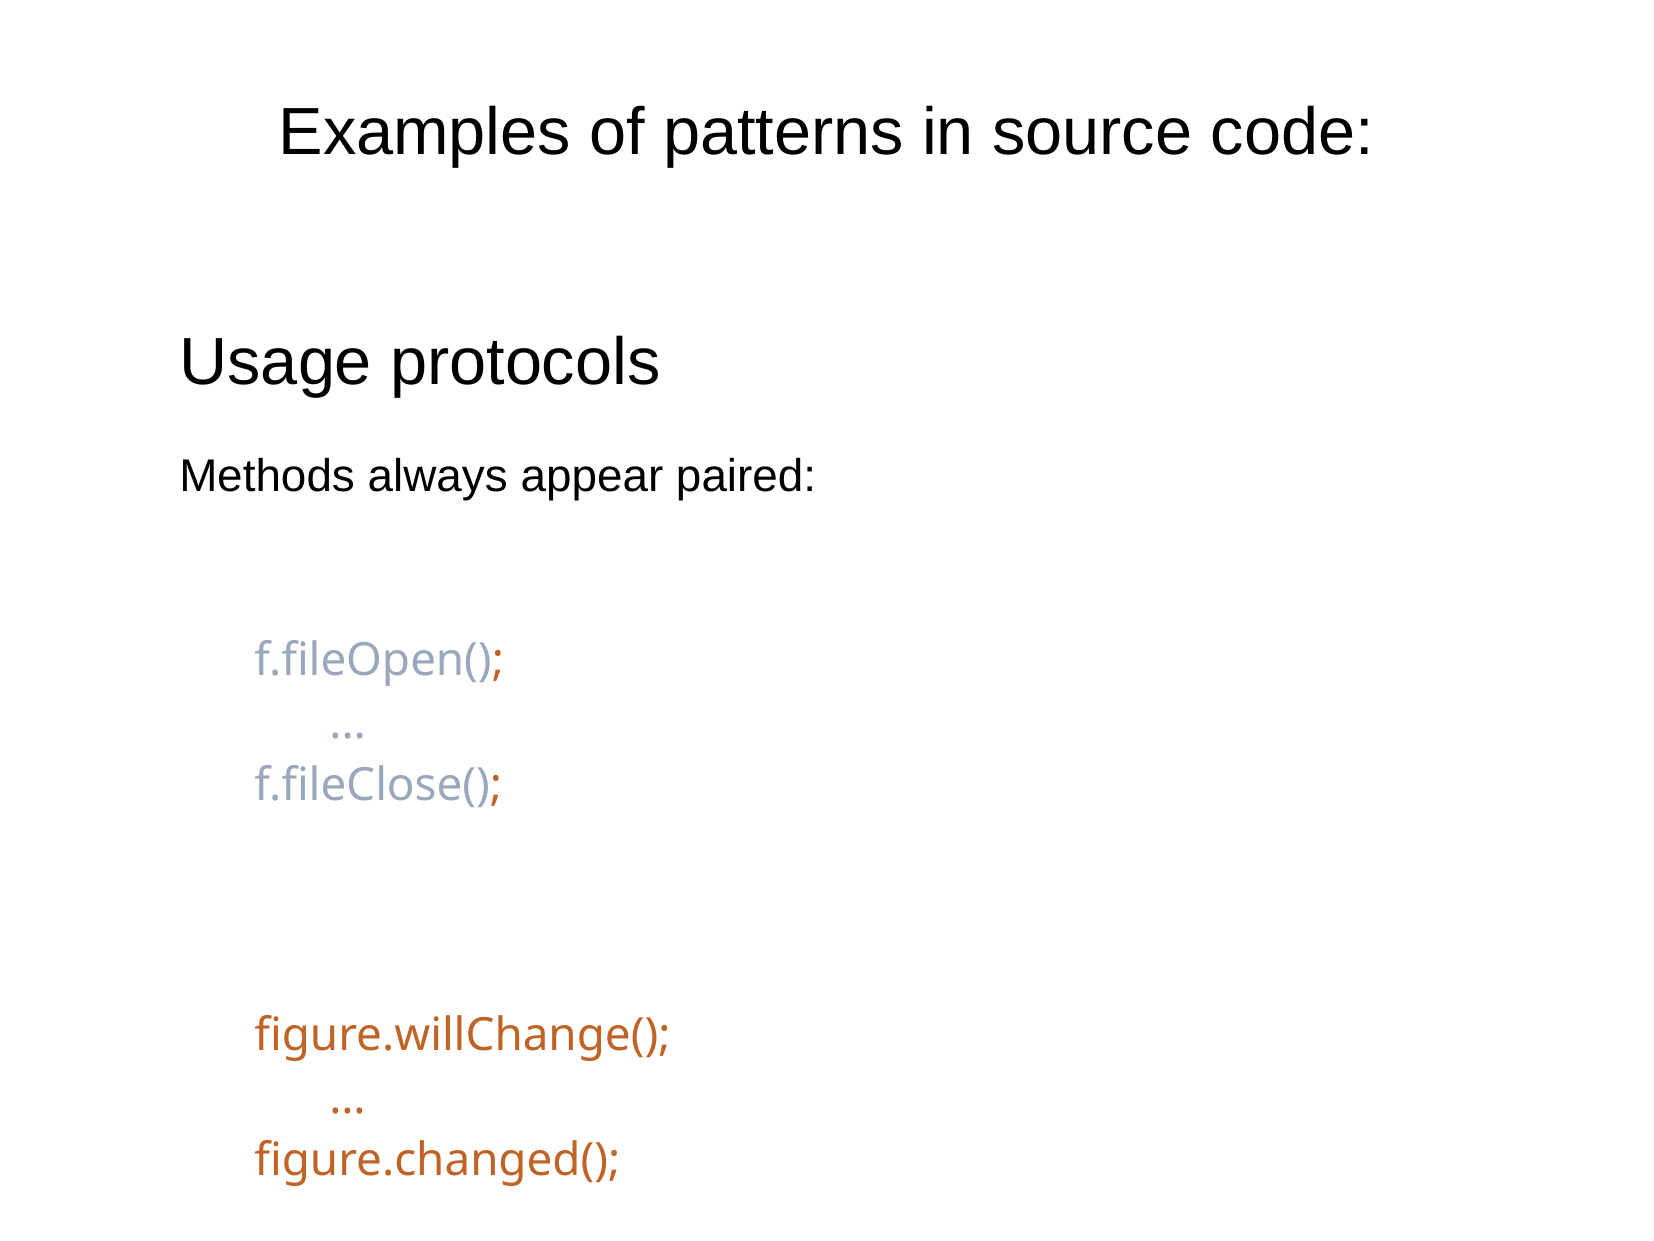

# Examples of patterns in source code:
Usage protocols
Methods always appear paired:
	f.fileOpen();
		...
	f.fileClose();
	figure.willChange();
 		…
	figure.changed();
5